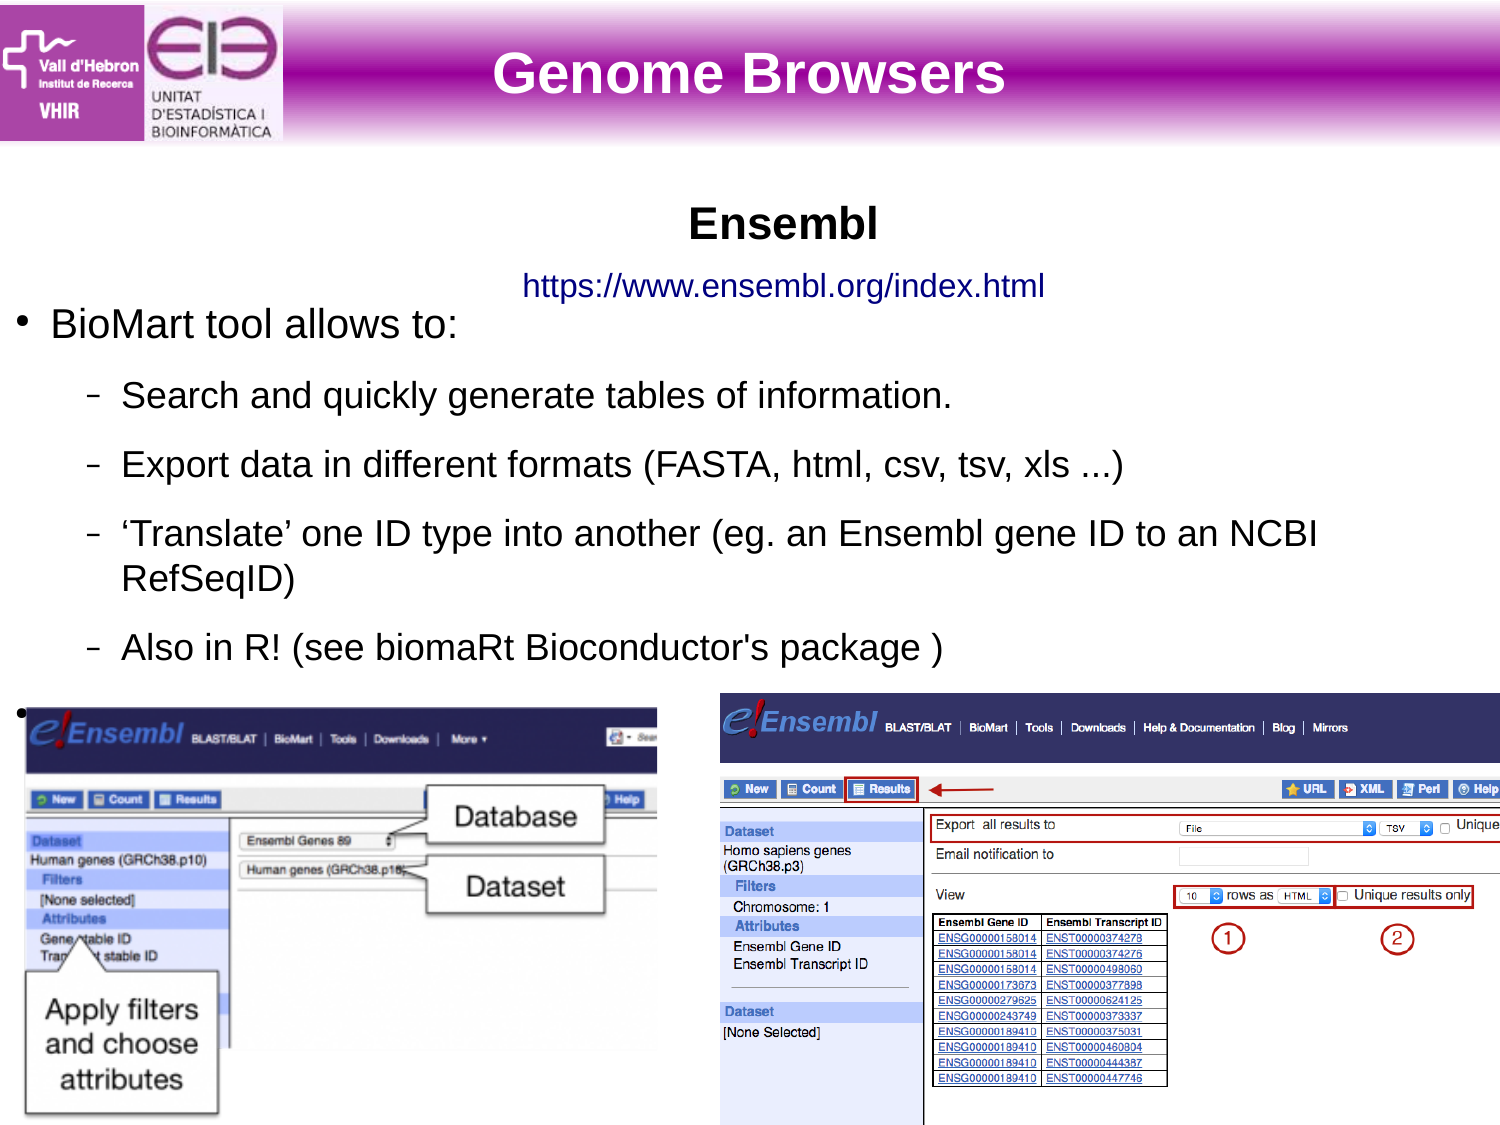

Genome Browsers
Ensembl
https://www.ensembl.org/index.html
BioMart tool allows to:
Search and quickly generate tables of information.
Export data in different formats (FASTA, html, csv, tsv, xls ...)
‘Translate’ one ID type into another (eg. an Ensembl gene ID to an NCBI RefSeqID)
Also in R! (see biomaRt Bioconductor's package )